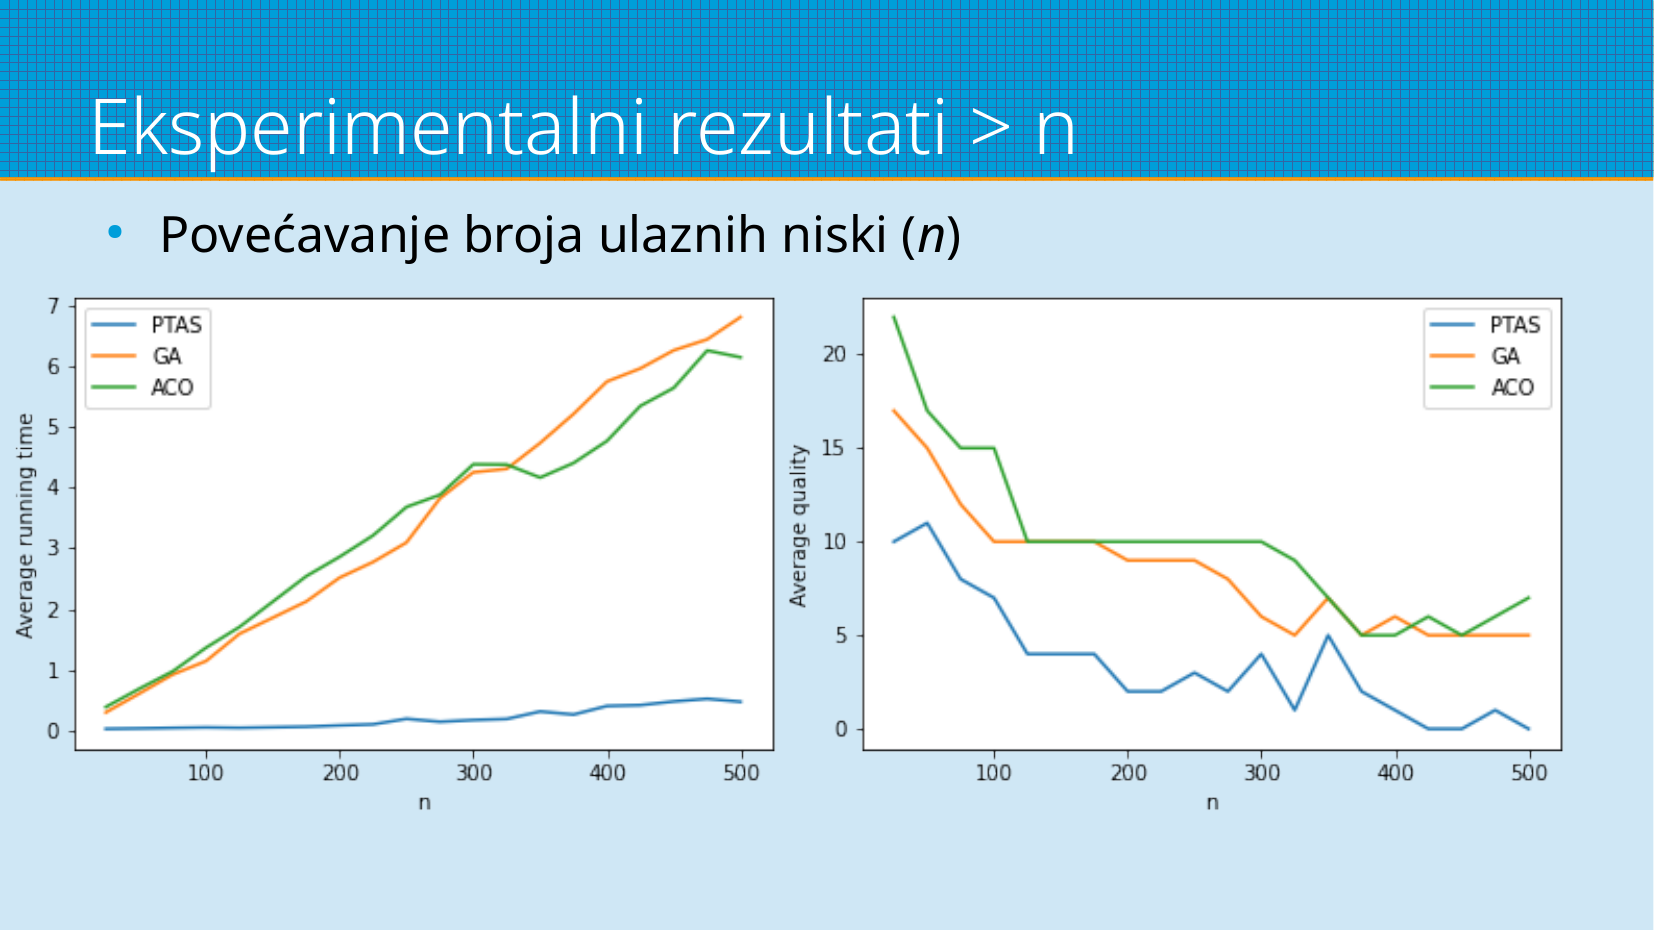

# Eksperimentalni rezultati > n
Povećavanje broja ulaznih niski (n)